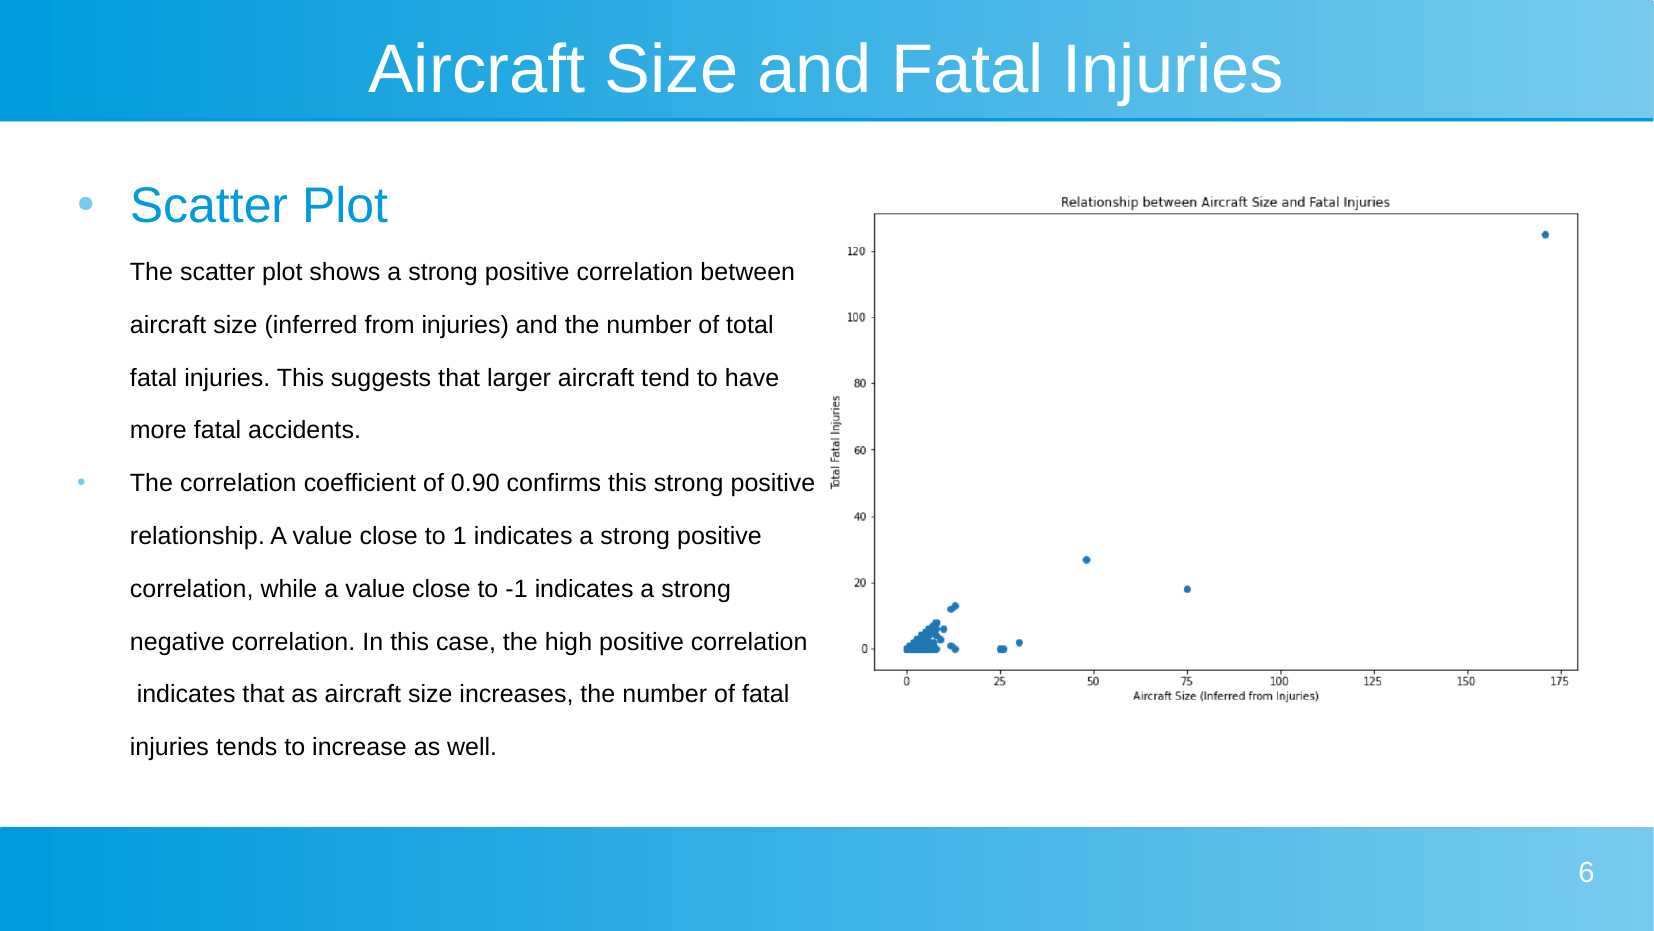

# Aircraft Size and Fatal Injuries
Scatter Plot
The scatter plot shows a strong positive correlation between
aircraft size (inferred from injuries) and the number of total
fatal injuries. This suggests that larger aircraft tend to have
more fatal accidents.
The correlation coefficient of 0.90 confirms this strong positive
relationship. A value close to 1 indicates a strong positive
correlation, while a value close to -1 indicates a strong
negative correlation. In this case, the high positive correlation
 indicates that as aircraft size increases, the number of fatal
injuries tends to increase as well.
6